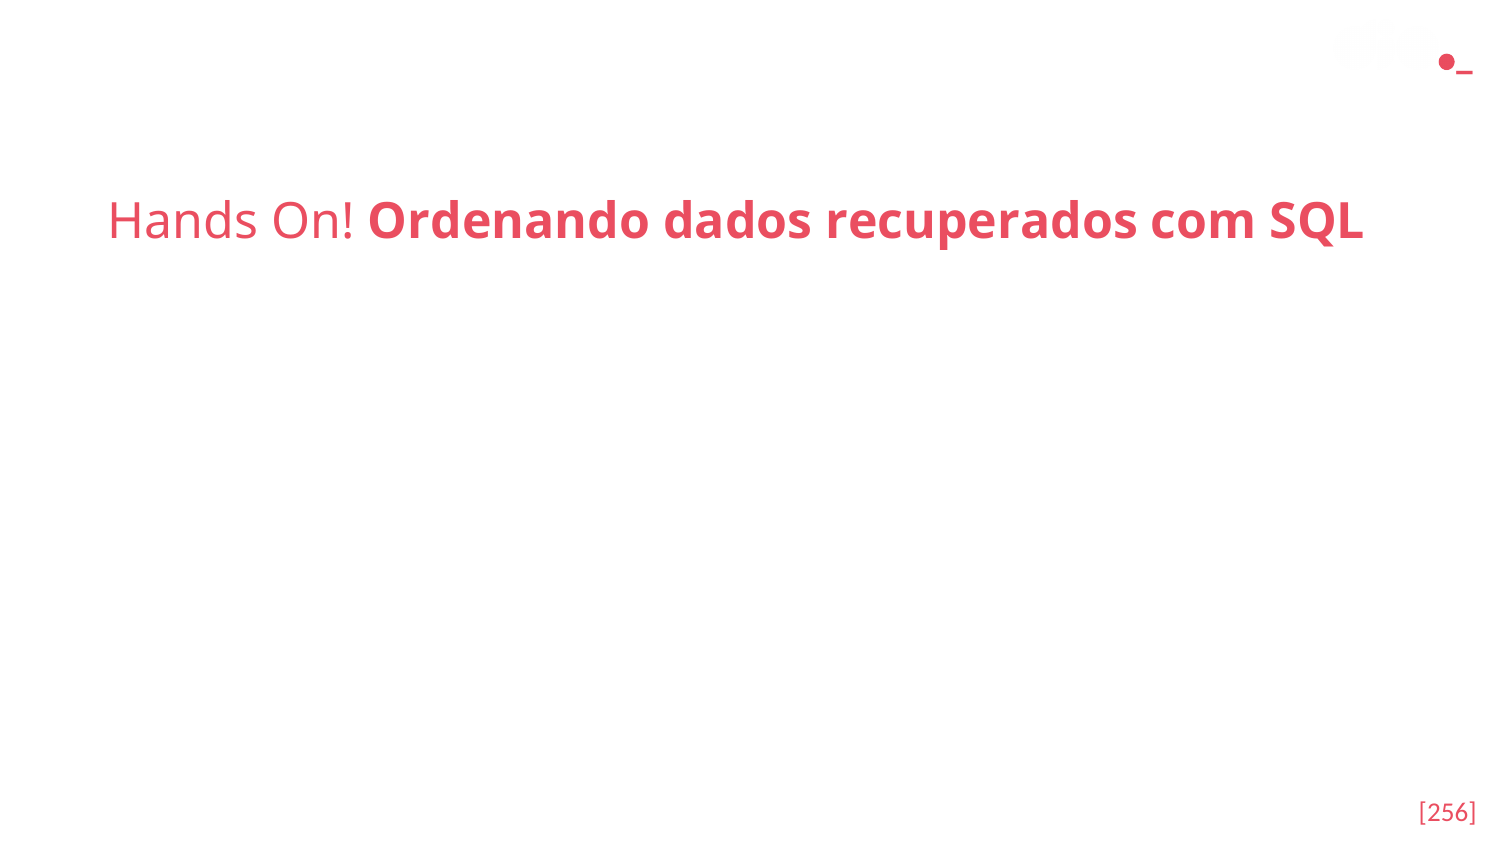

Hands On! Ordenando dados recuperados com SQL
“Falar é fácil.
 Mostre-me o código!”
Linus Torvalds